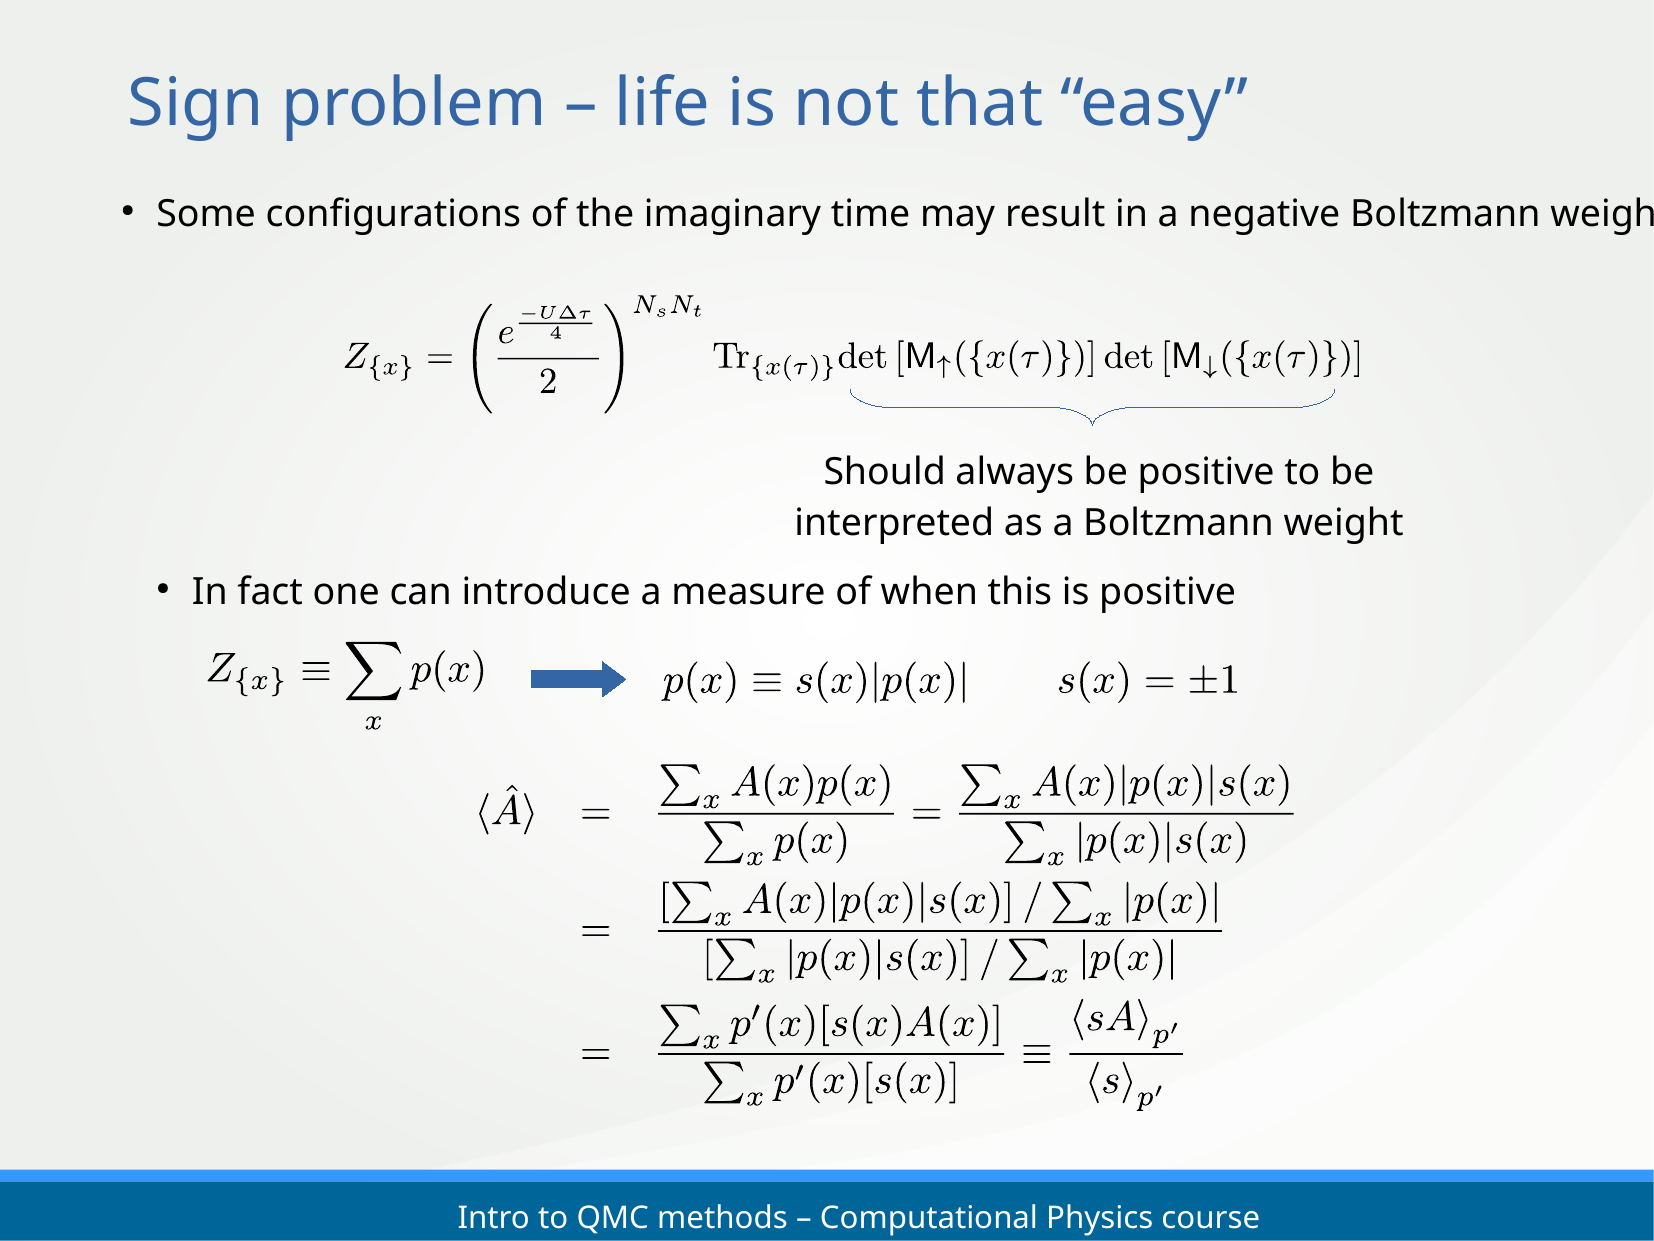

Sign problem – life is not that “easy”
Some configurations of the imaginary time may result in a negative Boltzmann weight...
Should always be positive to be interpreted as a Boltzmann weight
In fact one can introduce a measure of when this is positive